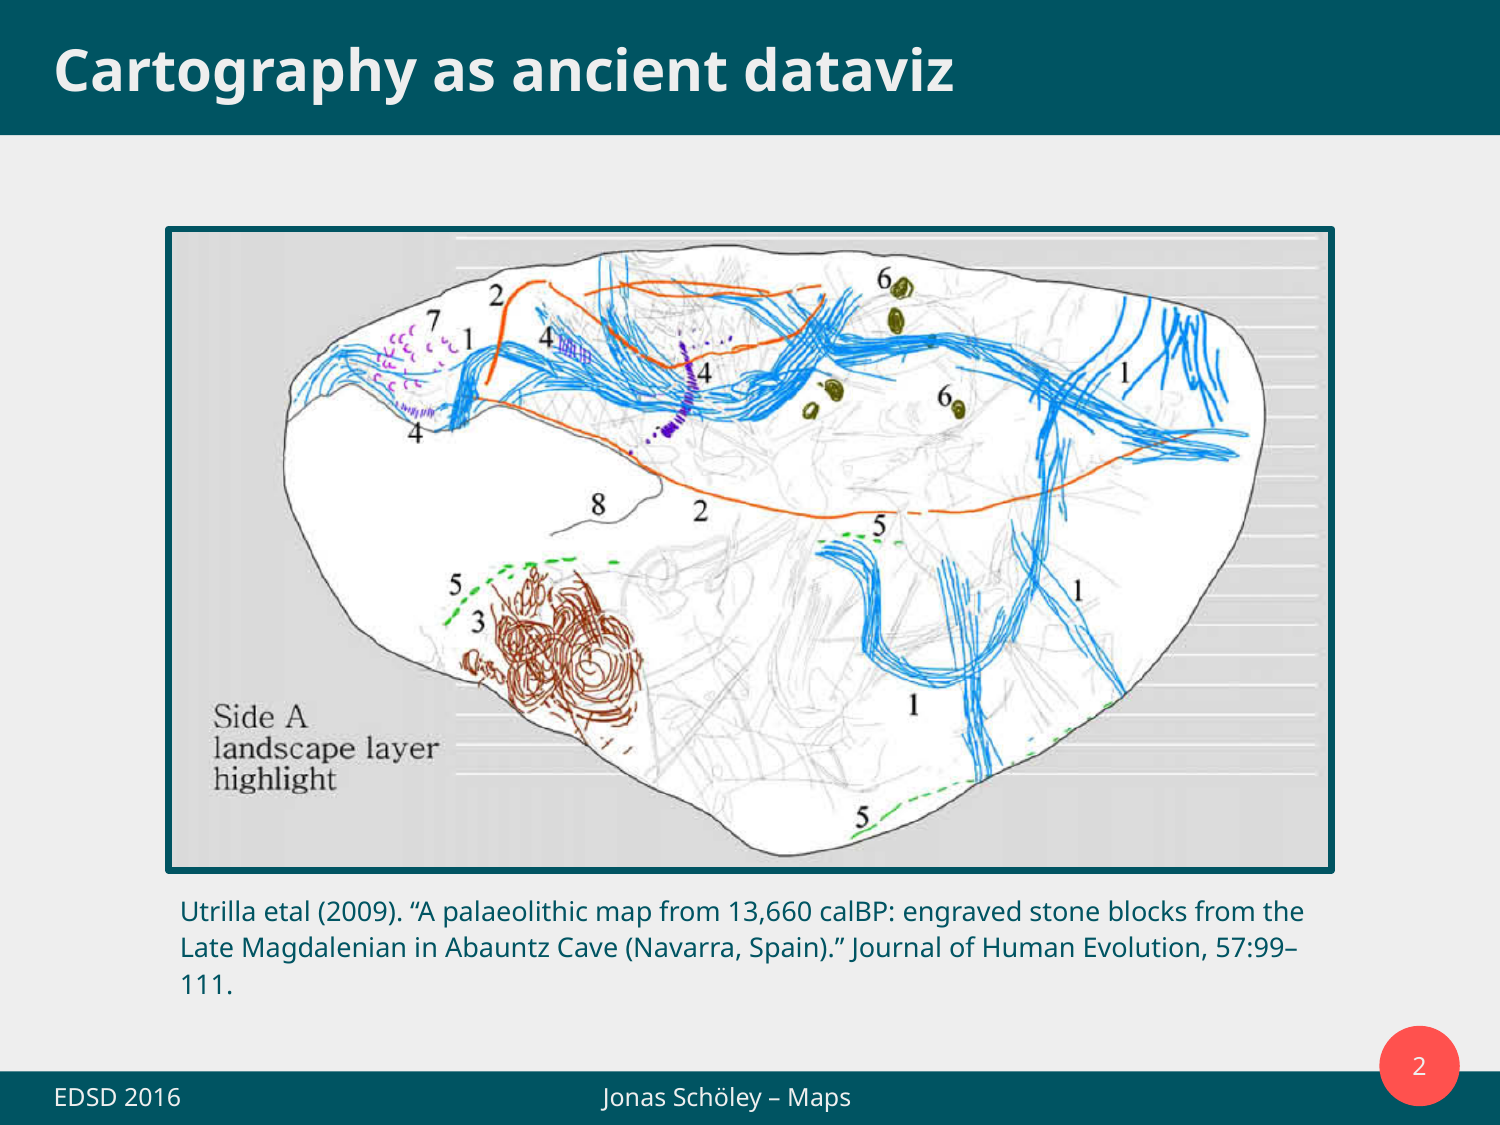

# Cartography as ancient dataviz
Utrilla etal (2009). “A palaeolithic map from 13,660 calBP: engraved stone blocks from the Late Magdalenian in Abauntz Cave (Navarra, Spain).” Journal of Human Evolution, 57:99–111.
2
EDSD 2016
Jonas Schöley – Maps